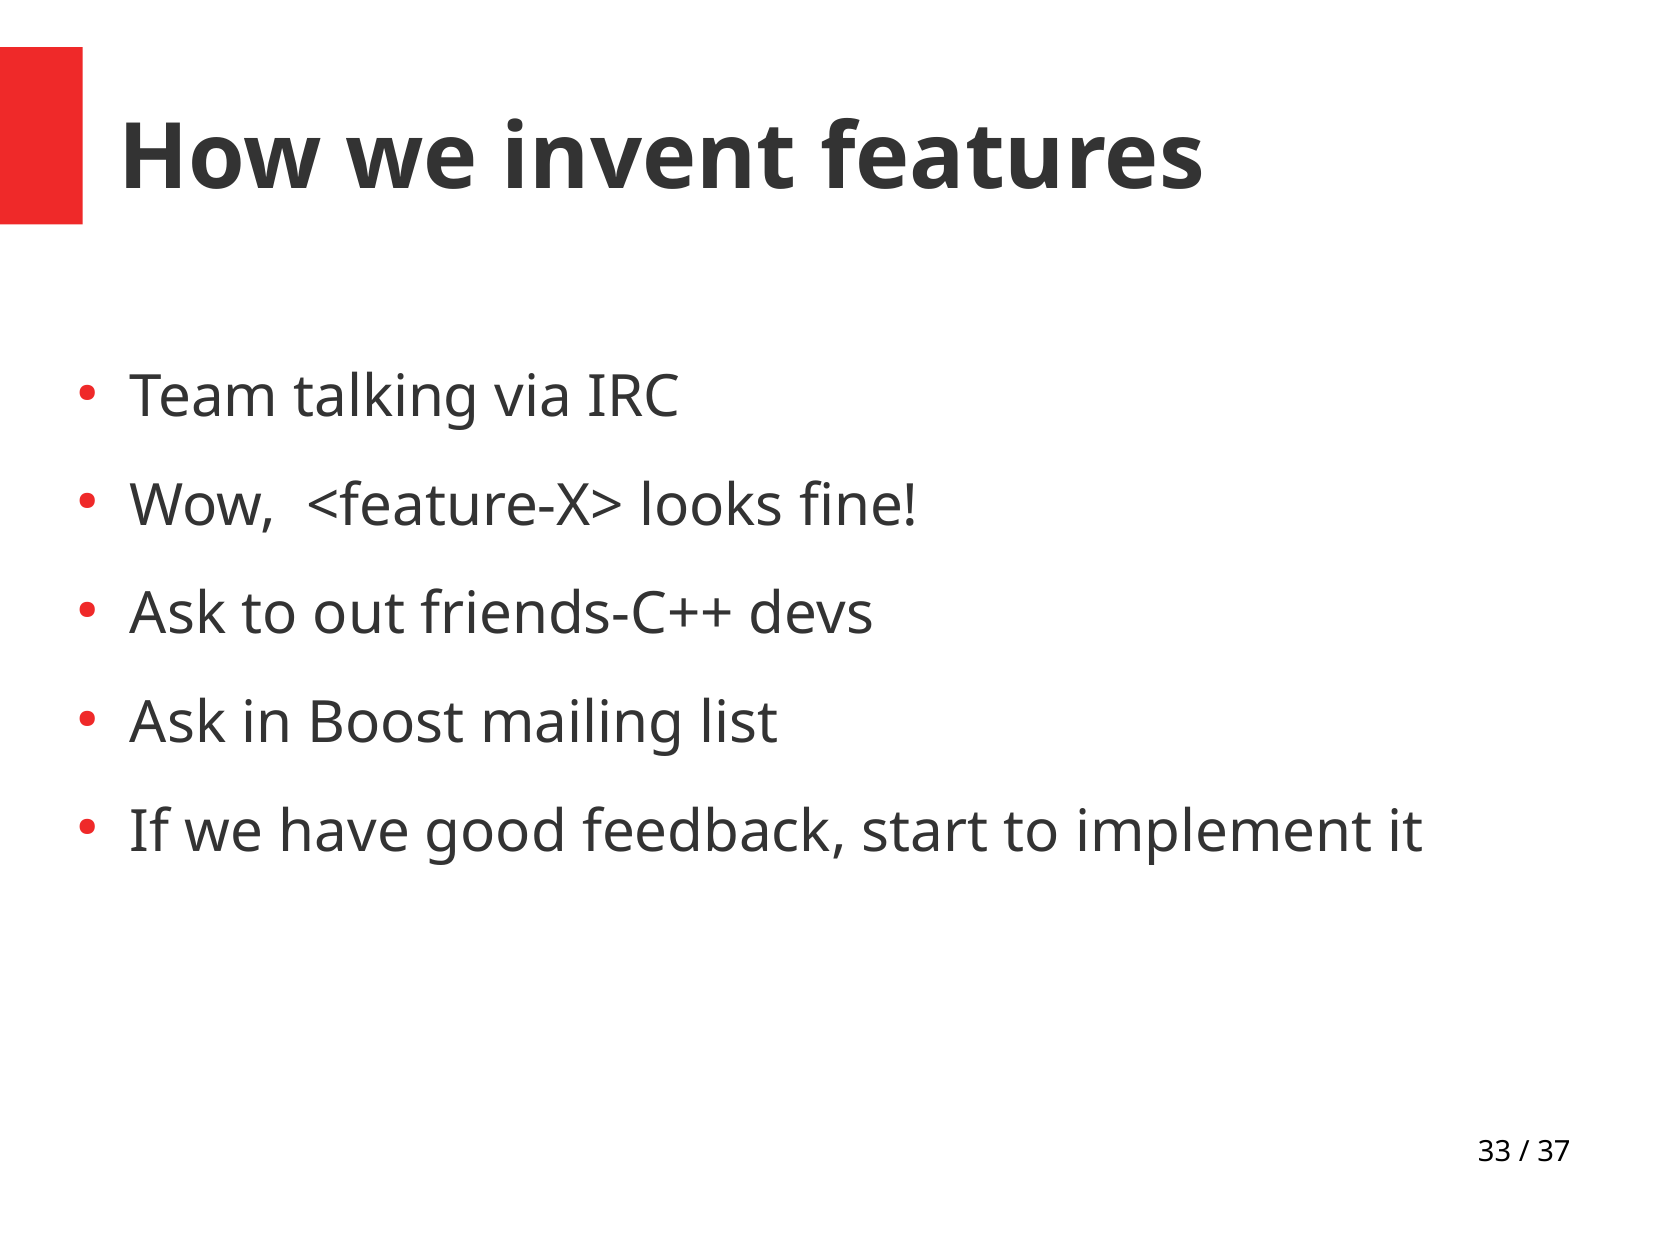

# How we invent features
Team talking via IRC
Wow, <feature-X> looks fine!
Ask to out friends-C++ devs
Ask in Boost mailing list
If we have good feedback, start to implement it
33